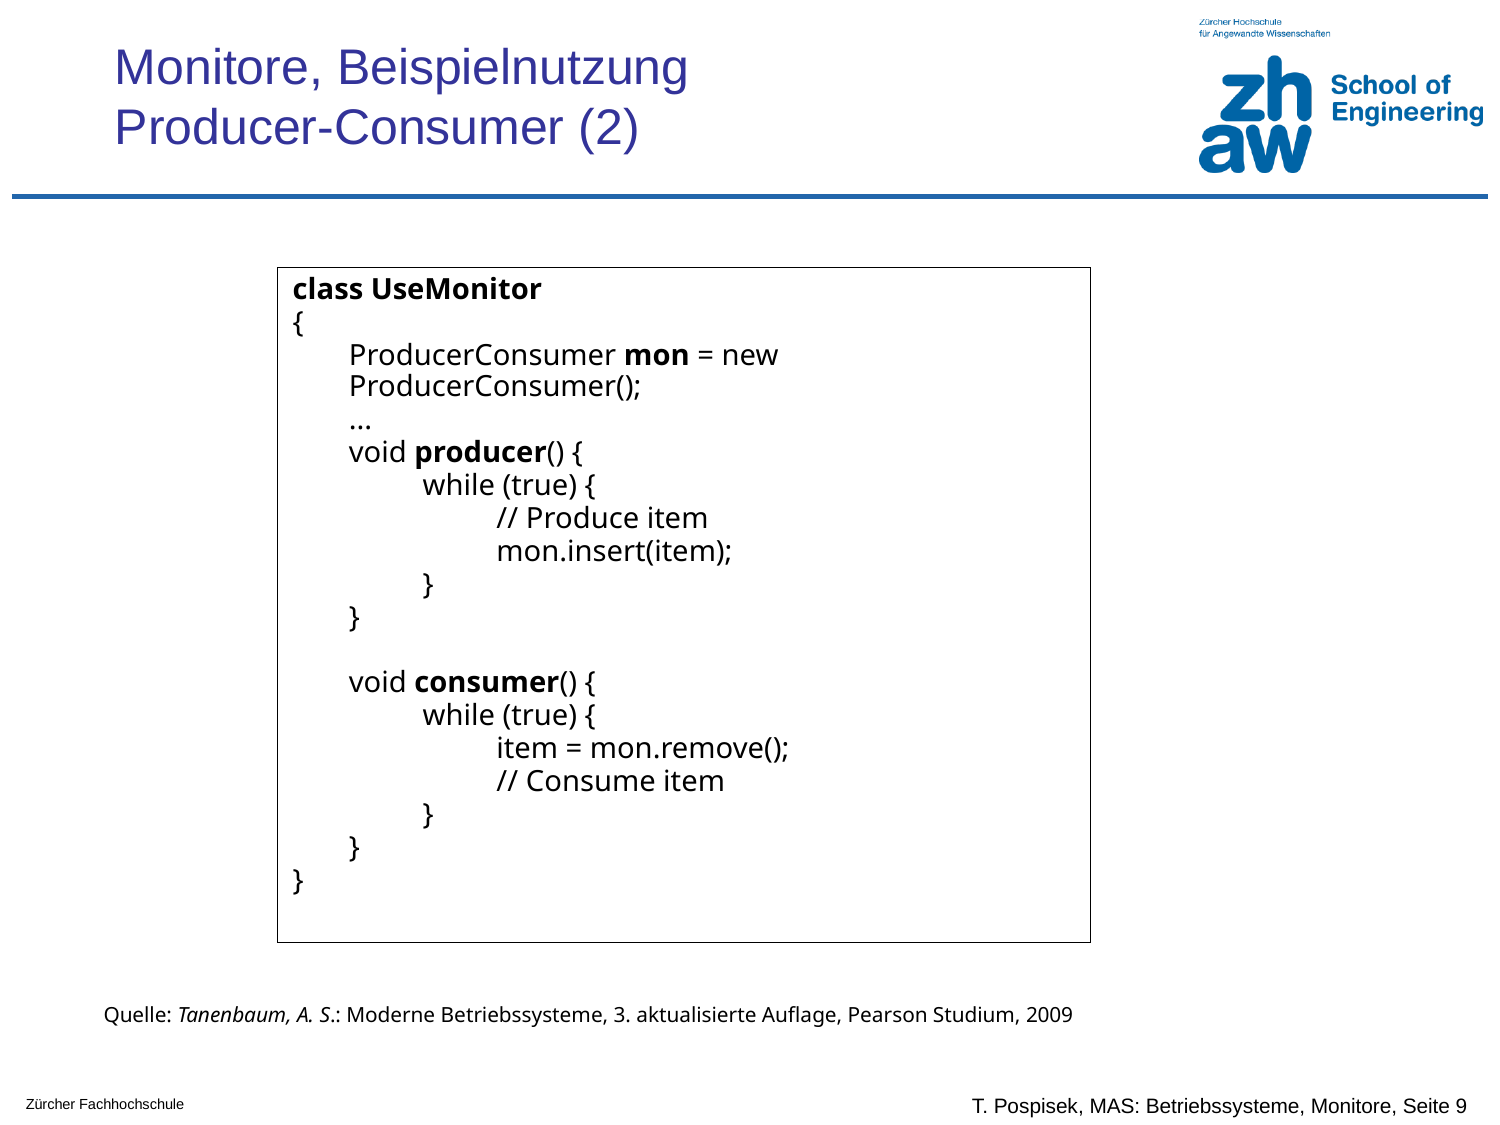

# Monitore, Beispielnutzung Producer-Consumer (2)
class UseMonitor
{
	ProducerConsumer mon = new ProducerConsumer();
	...
	void producer() {
		while (true) {
		 	// Produce item
			mon.insert(item);
		}
	}
	void consumer() {
		while (true) {
			item = mon.remove();
			// Consume item
		}
	}
}
Quelle: Tanenbaum, A. S.: Moderne Betriebssysteme, 3. aktualisierte Auflage, Pearson Studium, 2009